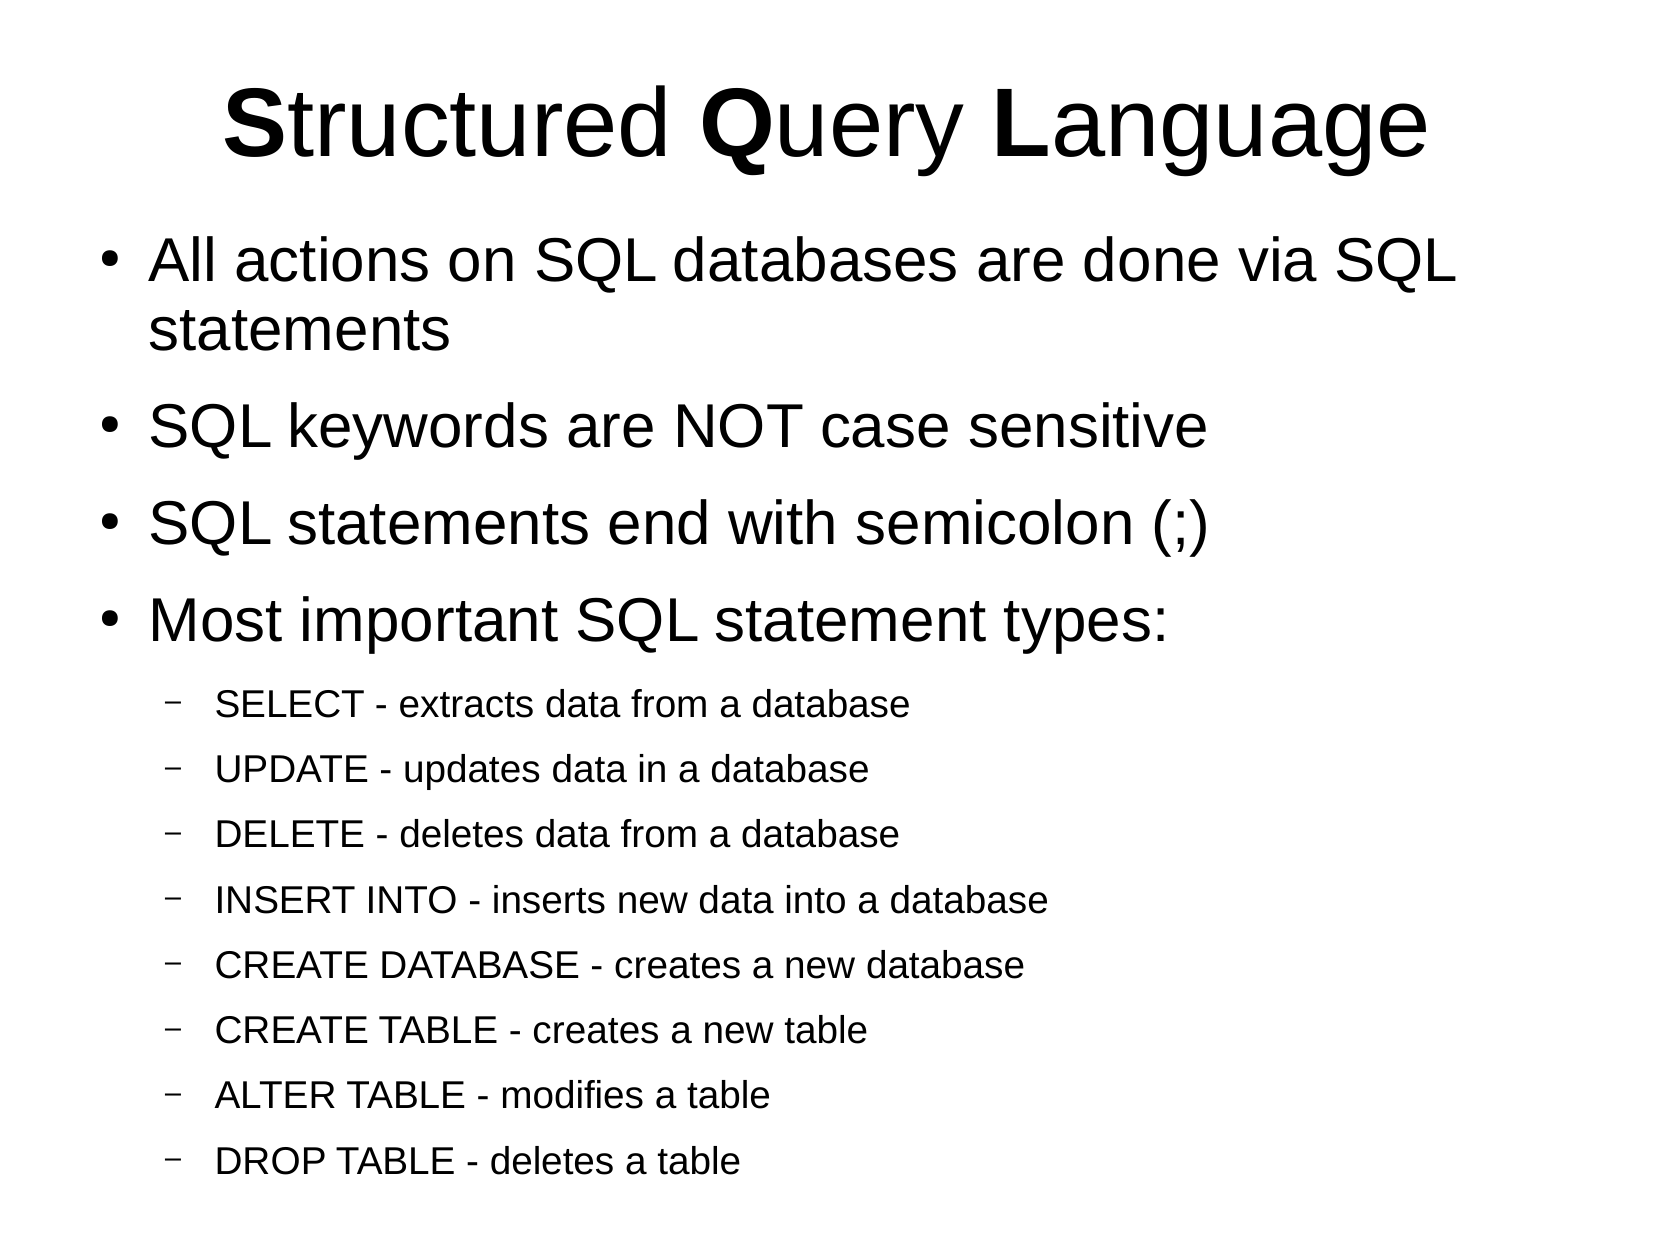

# Structured Query Language
All actions on SQL databases are done via SQL statements
SQL keywords are NOT case sensitive
SQL statements end with semicolon (;)
Most important SQL statement types:
SELECT - extracts data from a database
UPDATE - updates data in a database
DELETE - deletes data from a database
INSERT INTO - inserts new data into a database
CREATE DATABASE - creates a new database
CREATE TABLE - creates a new table
ALTER TABLE - modifies a table
DROP TABLE - deletes a table